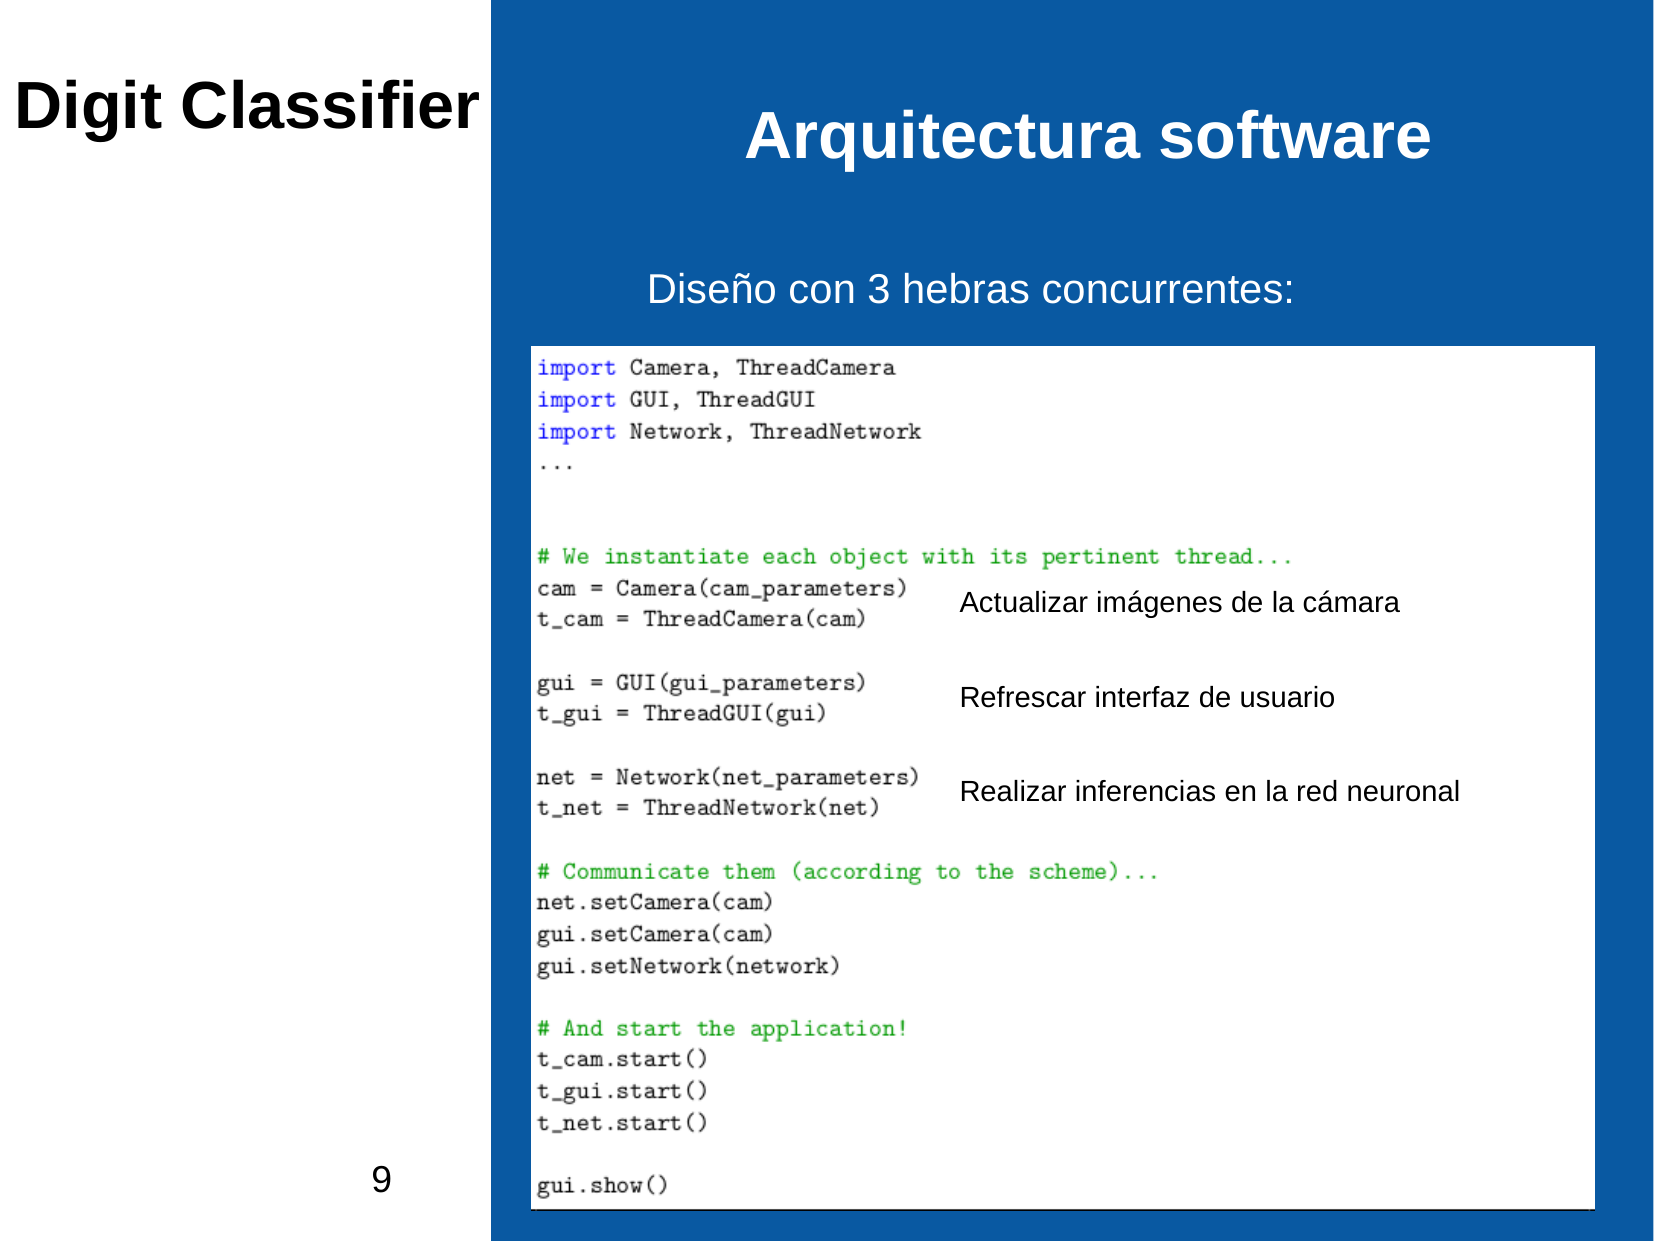

Digit Classifier
# Arquitectura software
Diseño con 3 hebras concurrentes:
Actualizar imágenes de la cámara
Refrescar interfaz de usuario
Realizar inferencias en la red neuronal